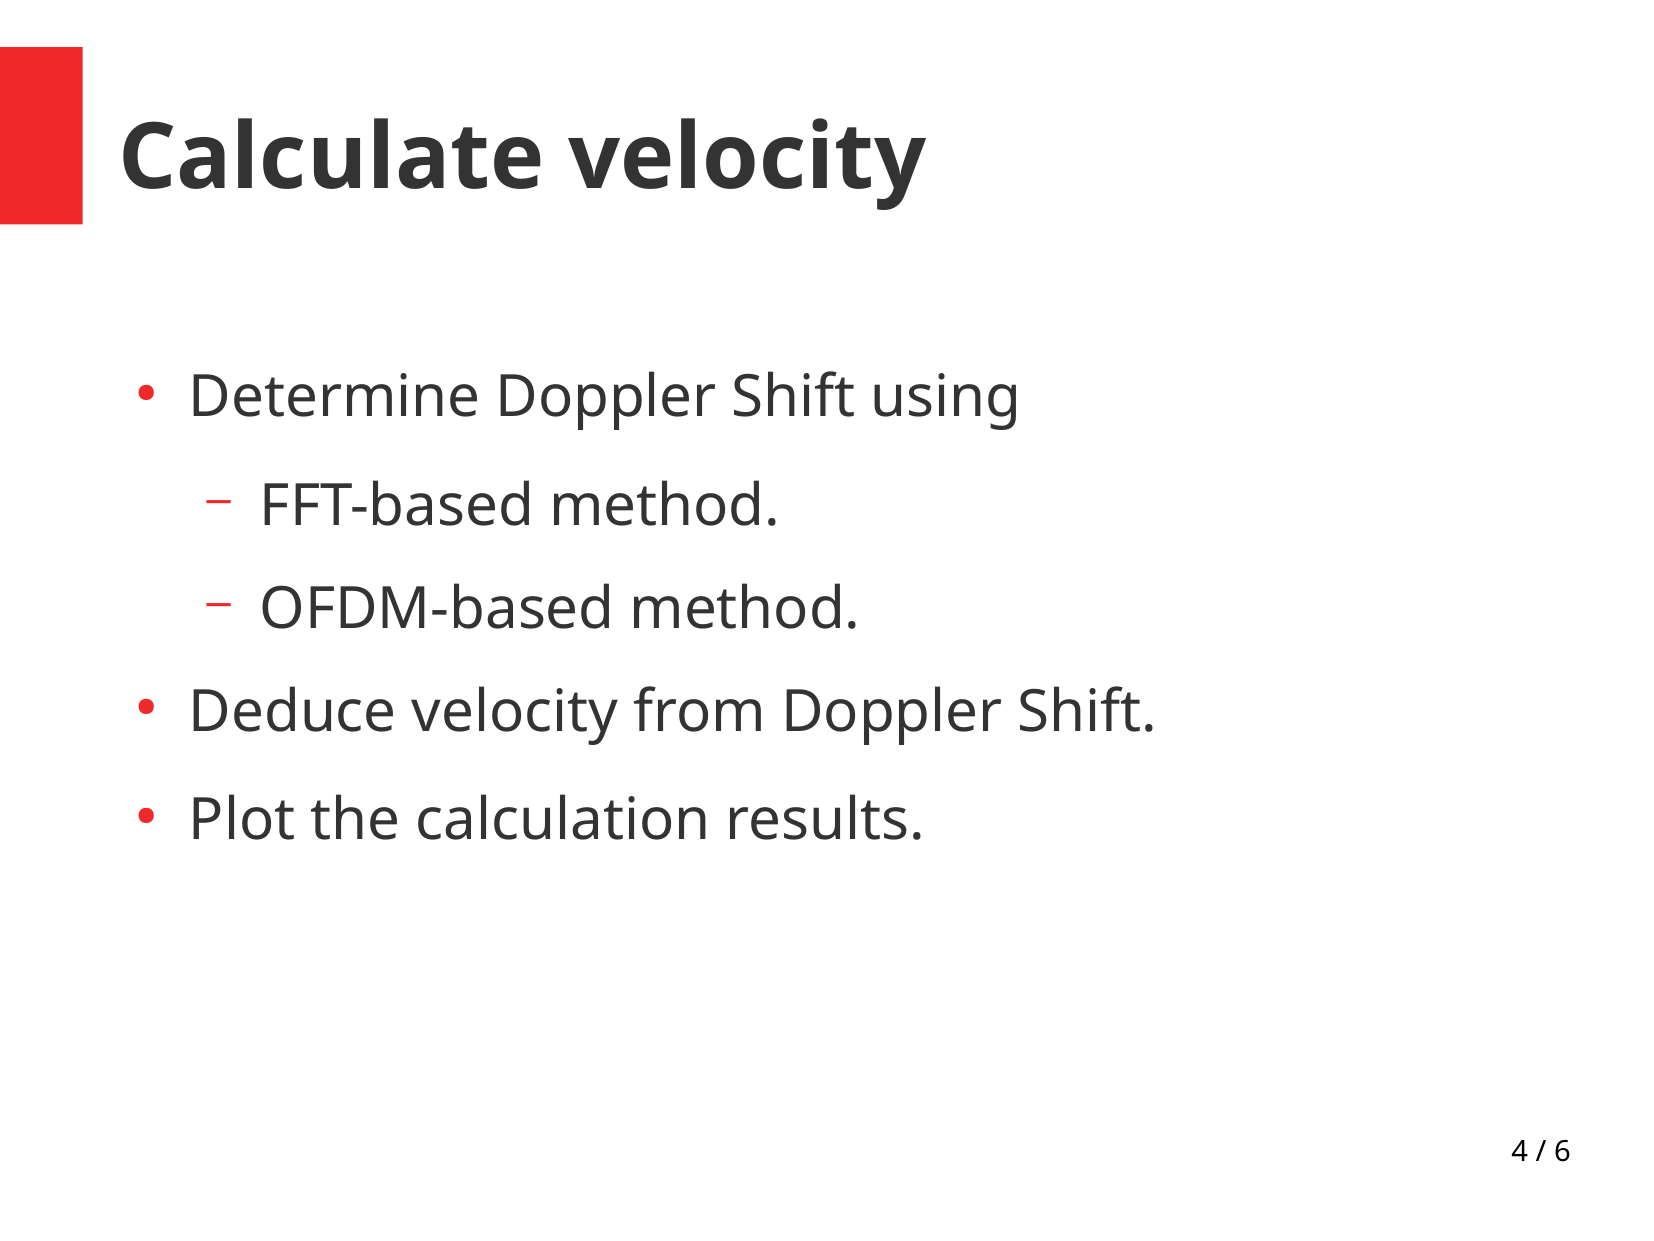

# Calculate velocity
Determine Doppler Shift using
FFT-based method.
OFDM-based method.
Deduce velocity from Doppler Shift.
Plot the calculation results.
4